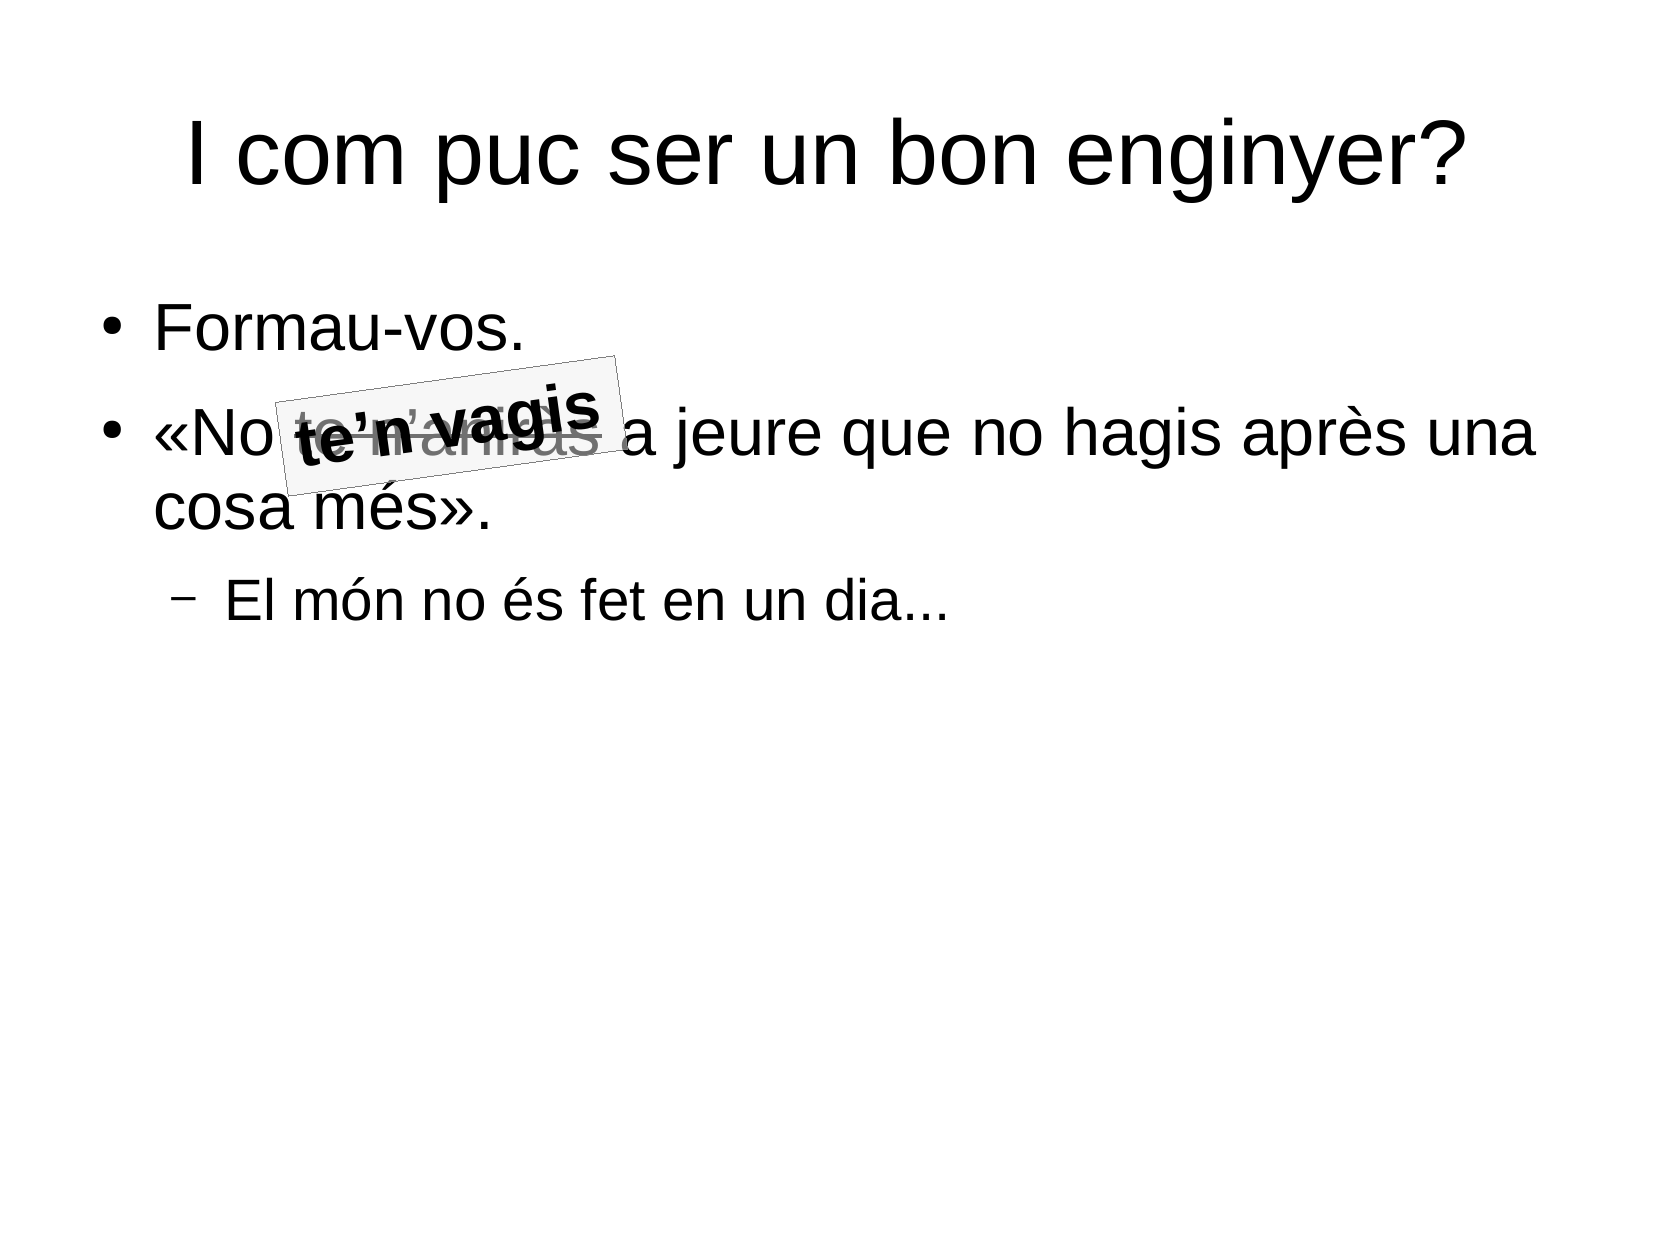

I com puc ser un bon enginyer?
# Formau-vos.
«No te n’aniràs a jeure que no hagis après una cosa més».
El món no és fet en un dia...
te’n vagis